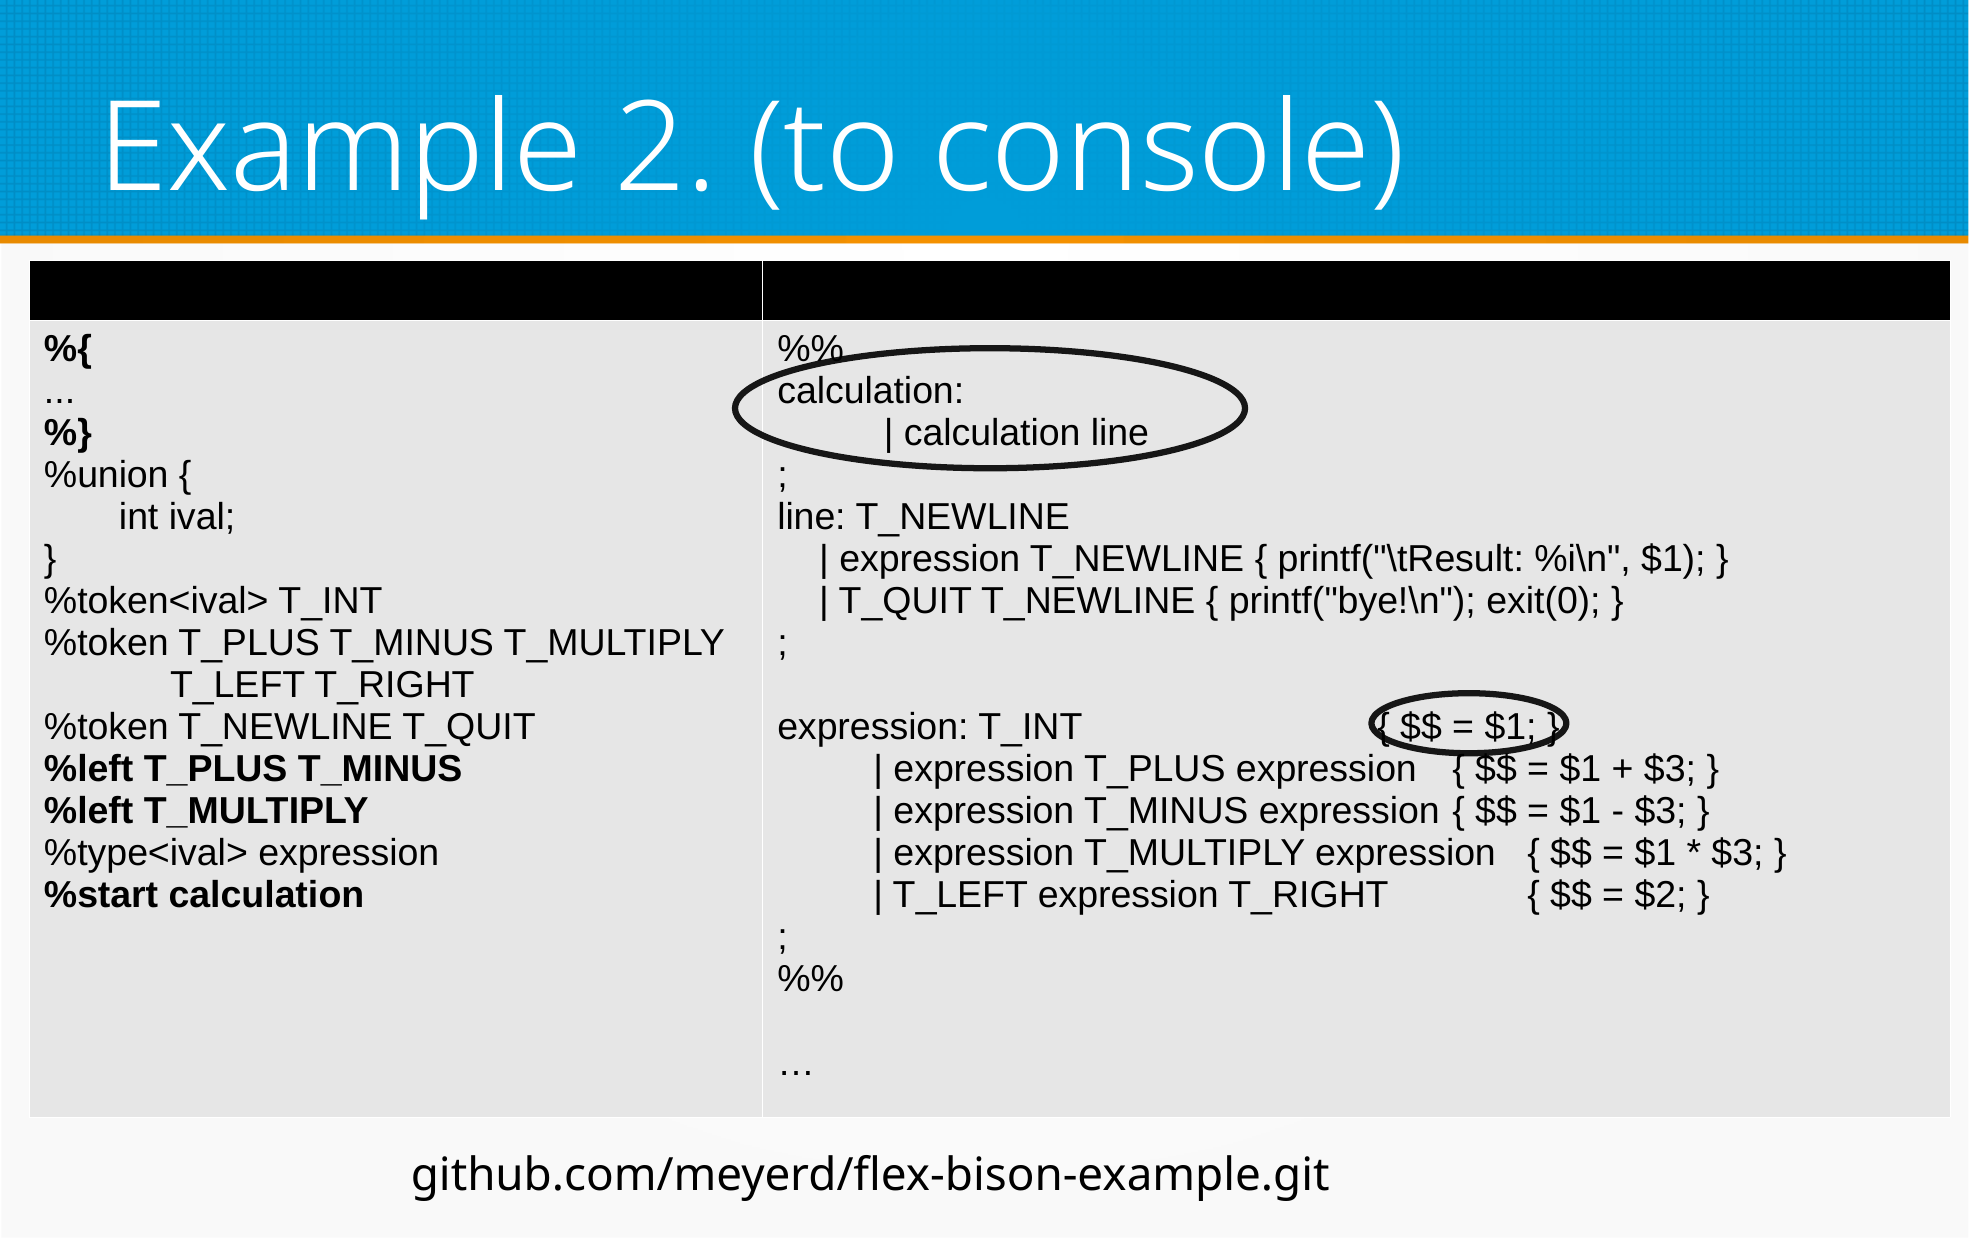

# Example 2. (to console)
| | |
| --- | --- |
| %{ ... %} %union { int ival; } %token<ival> T\_INT %token T\_PLUS T\_MINUS T\_MULTIPLY T\_LEFT T\_RIGHT %token T\_NEWLINE T\_QUIT %left T\_PLUS T\_MINUS %left T\_MULTIPLY %type<ival> expression %start calculation | %% calculation: | calculation line ; line: T\_NEWLINE | expression T\_NEWLINE { printf("\tResult: %i\n", $1); } | T\_QUIT T\_NEWLINE { printf("bye!\n"); exit(0); } ; expression: T\_INT { $$ = $1; } | expression T\_PLUS expression { $$ = $1 + $3; } | expression T\_MINUS expression { $$ = $1 - $3; } | expression T\_MULTIPLY expression { $$ = $1 \* $3; } | T\_LEFT expression T\_RIGHT { $$ = $2; } ; %% … |
github.com/meyerd/flex-bison-example.git